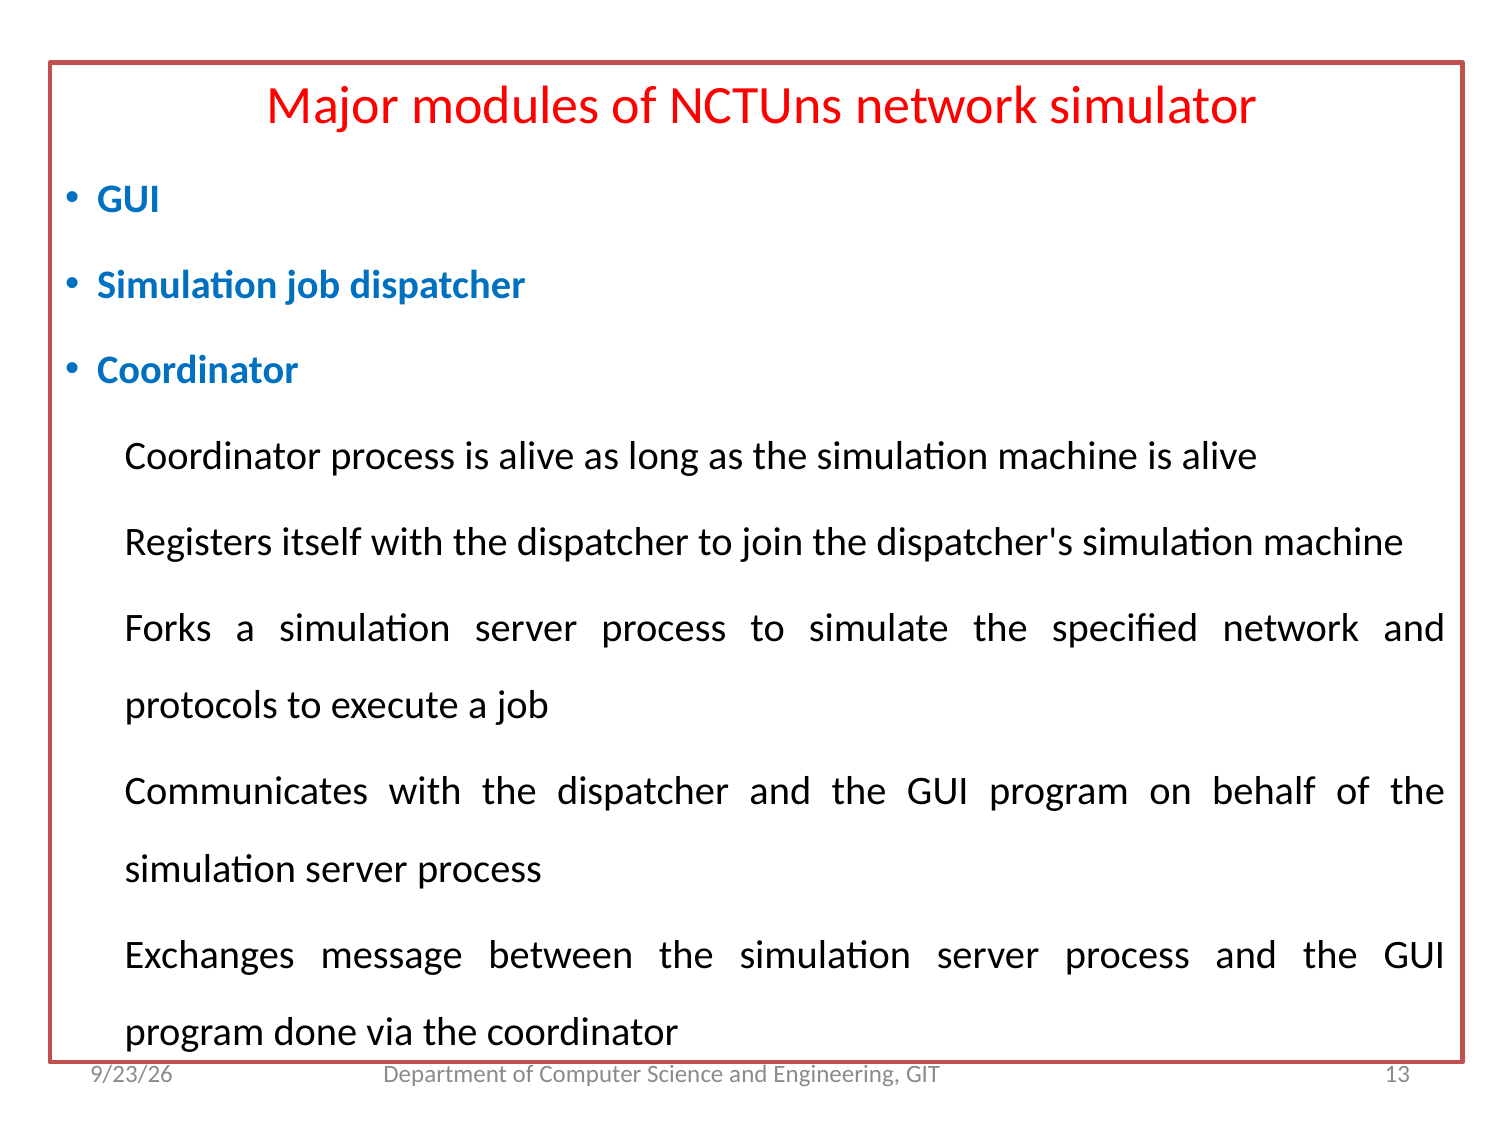

# Major modules of NCTUns network simulator
 GUI
 Simulation job dispatcher
 Coordinator
Coordinator process is alive as long as the simulation machine is alive
Registers itself with the dispatcher to join the dispatcher's simulation machine
Forks a simulation server process to simulate the specified network and protocols to execute a job
Communicates with the dispatcher and the GUI program on behalf of the simulation server process
Exchanges message between the simulation server process and the GUI program done via the coordinator
Department of Computer Science and Engineering, GIT